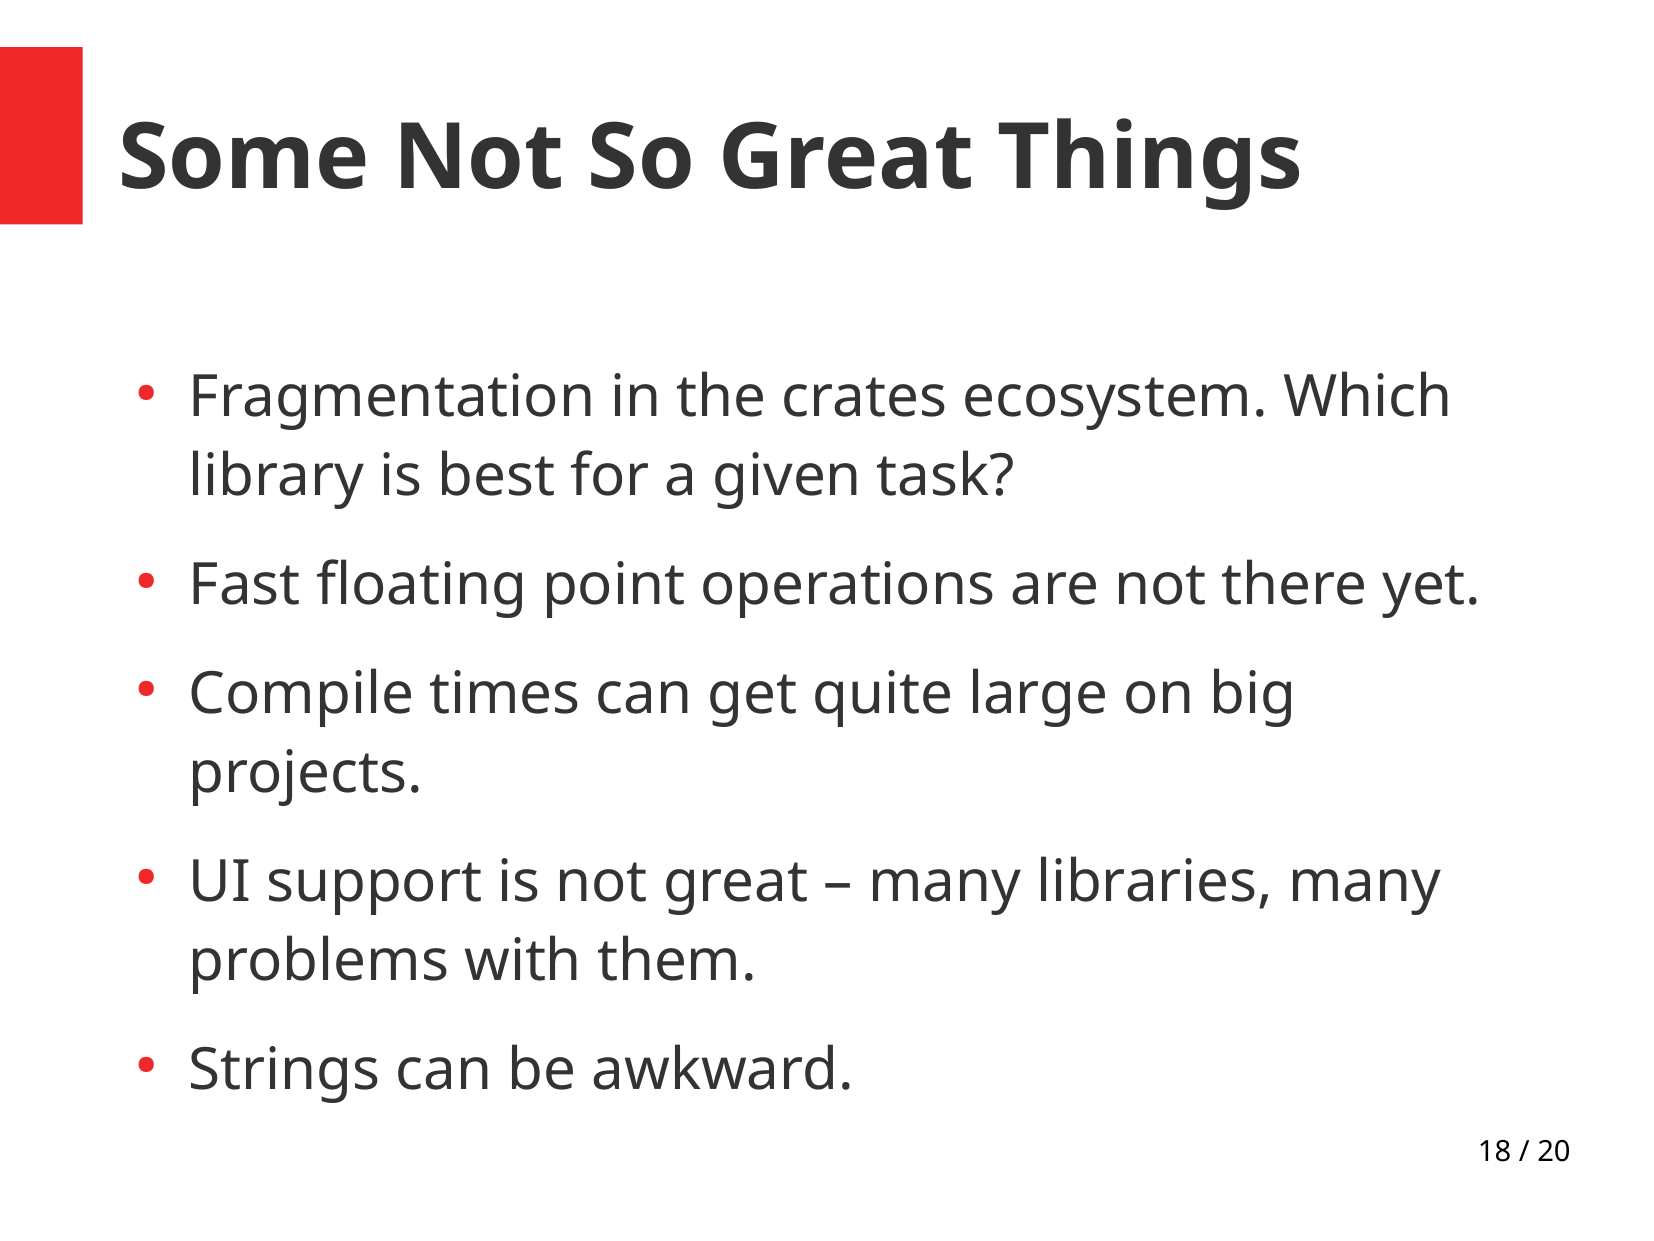

# Some Not So Great Things
Fragmentation in the crates ecosystem. Which library is best for a given task?
Fast floating point operations are not there yet.
Compile times can get quite large on big projects.
UI support is not great – many libraries, many problems with them.
Strings can be awkward.
18